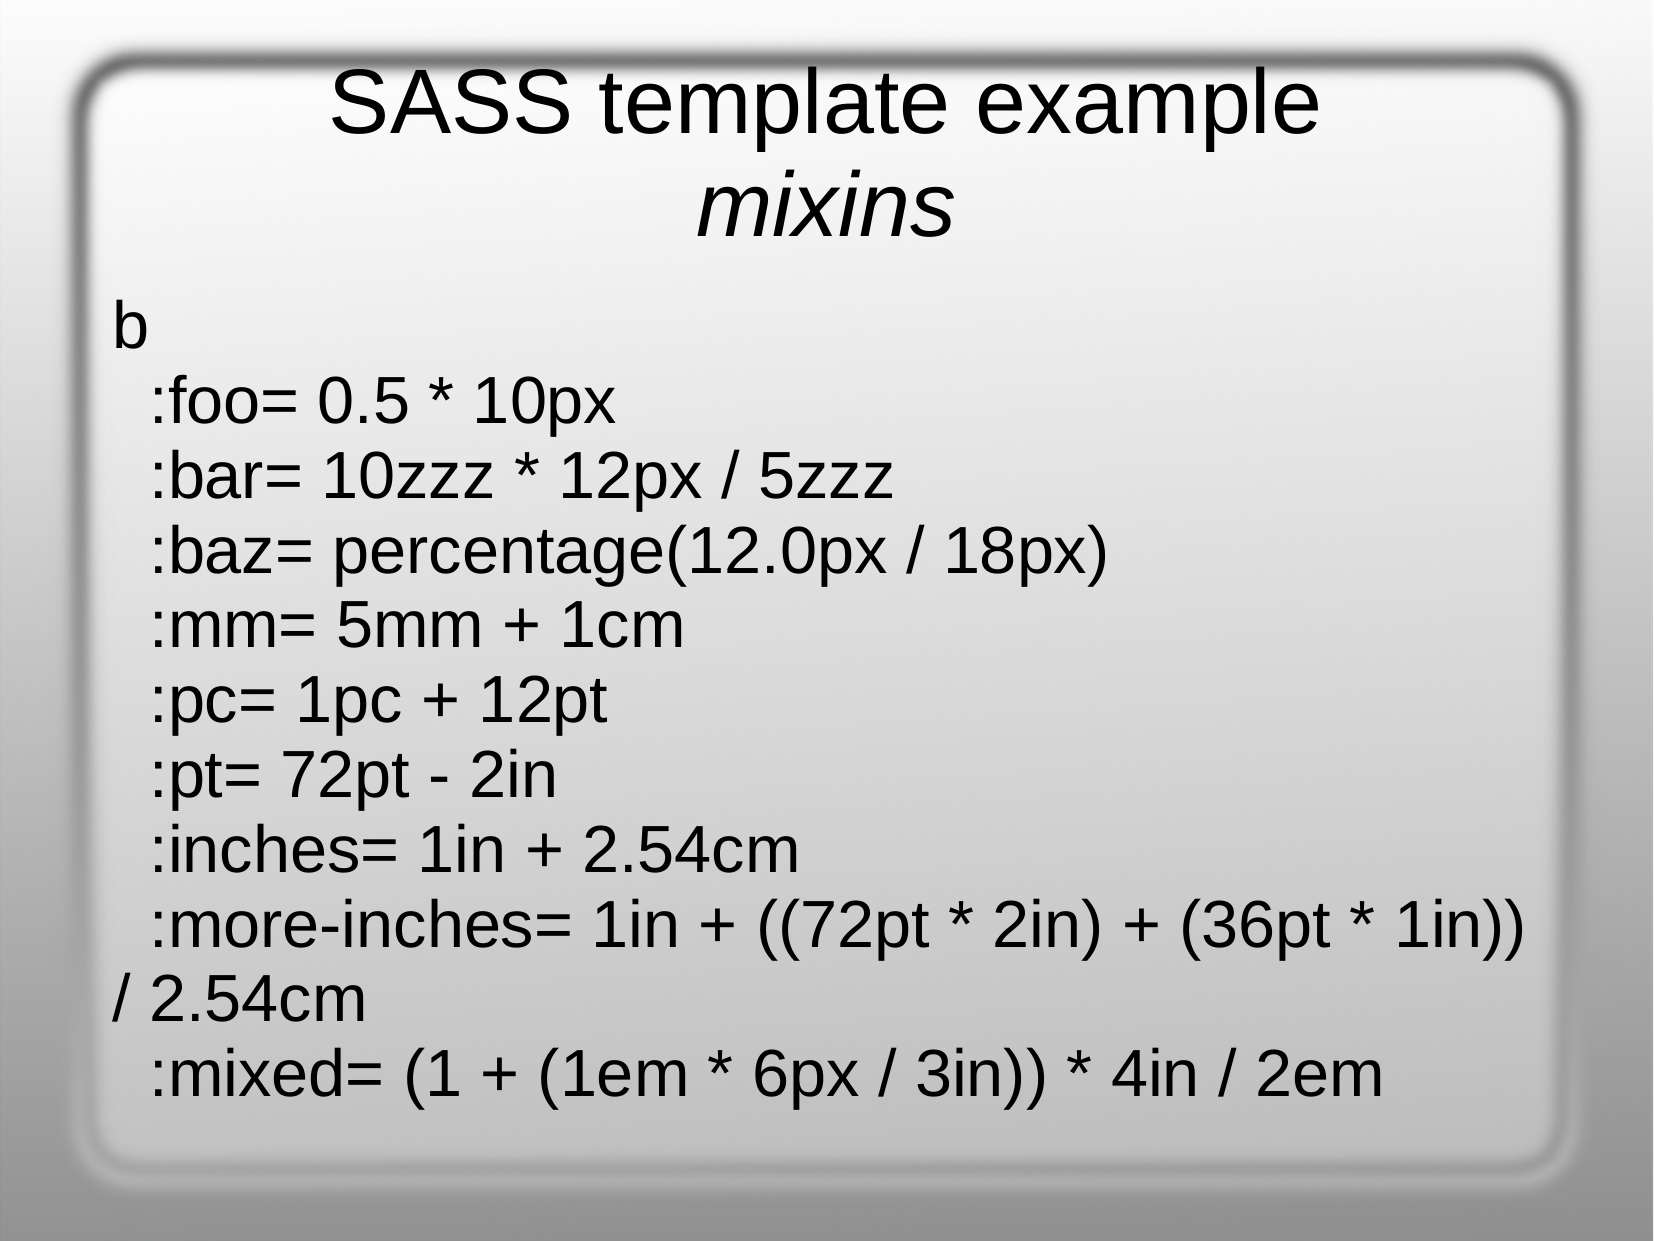

# SASS template example mixins
b
 :foo= 0.5 * 10px
 :bar= 10zzz * 12px / 5zzz
 :baz= percentage(12.0px / 18px)
 :mm= 5mm + 1cm
 :pc= 1pc + 12pt
 :pt= 72pt - 2in
 :inches= 1in + 2.54cm
 :more-inches= 1in + ((72pt * 2in) + (36pt * 1in)) / 2.54cm
 :mixed= (1 + (1em * 6px / 3in)) * 4in / 2em